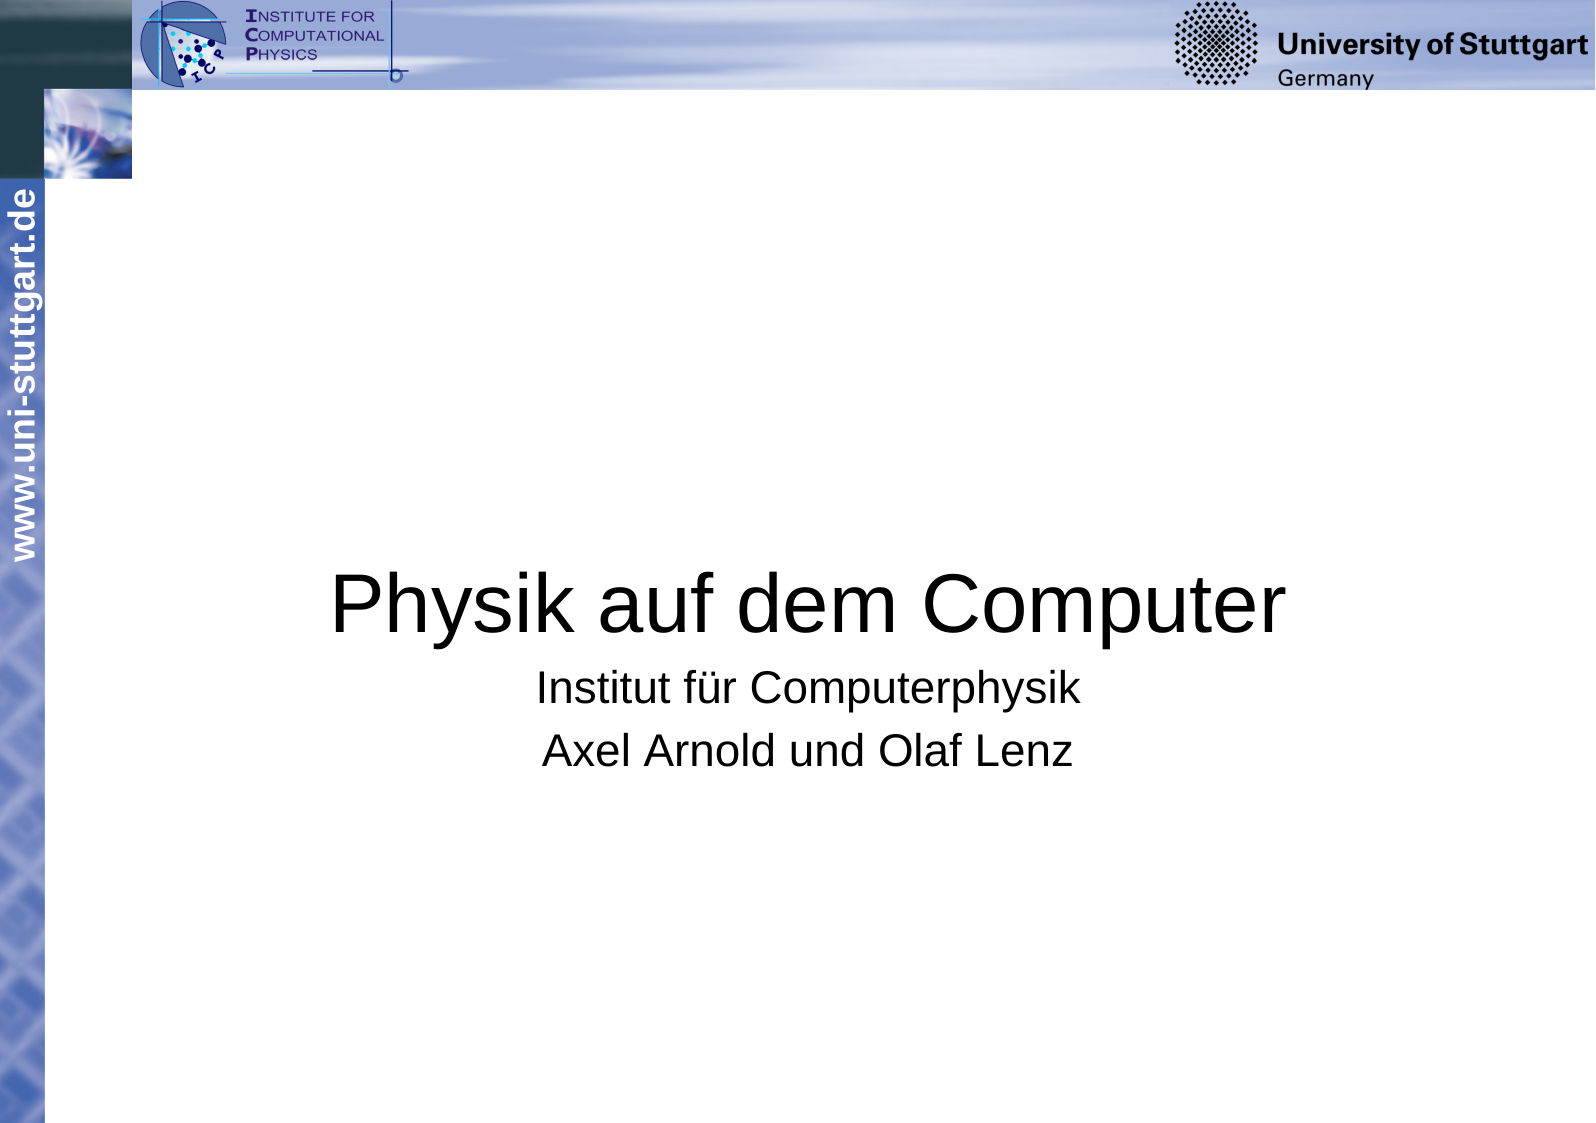

#
Physik auf dem Computer
Institut für Computerphysik
Axel Arnold und Olaf Lenz